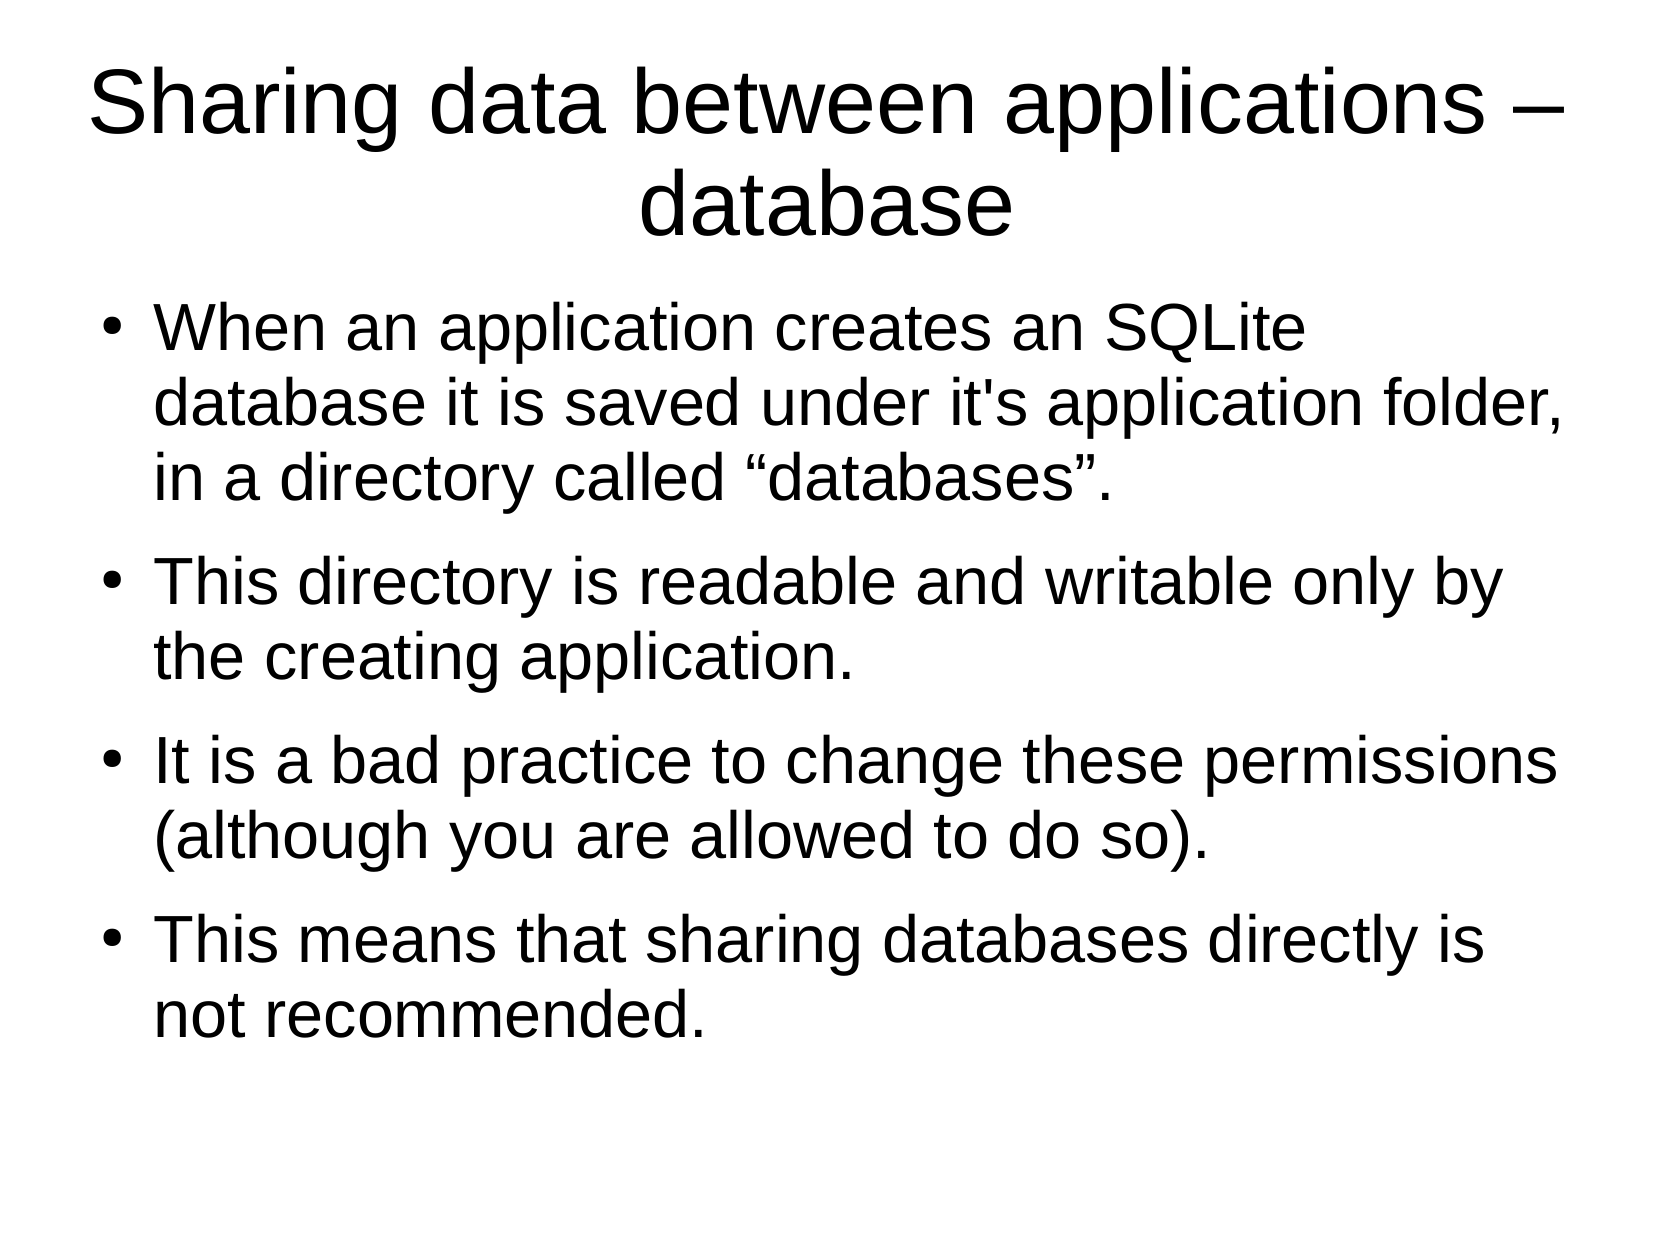

# Sharing data between applications – database
When an application creates an SQLite database it is saved under it's application folder, in a directory called “databases”.
This directory is readable and writable only by the creating application.
It is a bad practice to change these permissions (although you are allowed to do so).
This means that sharing databases directly is not recommended.